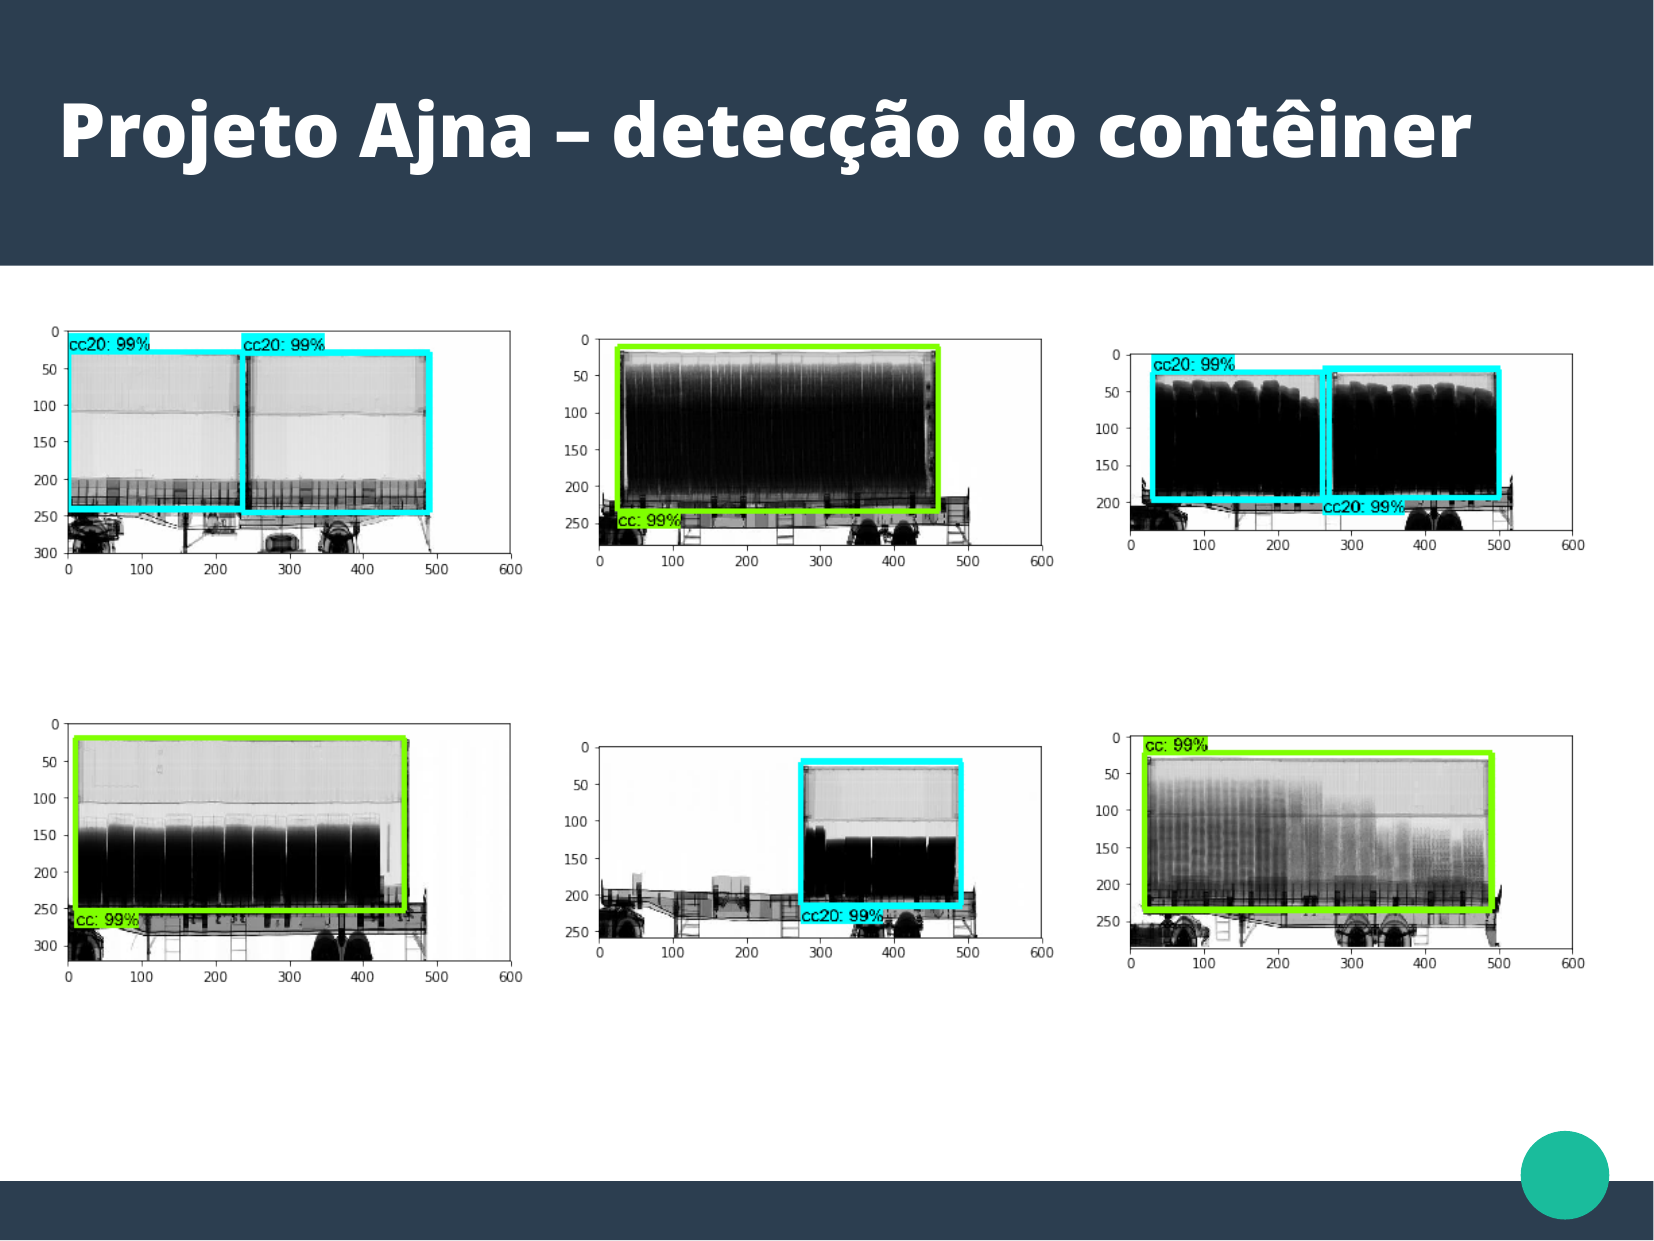

# Projeto Ajna – detecção do contêiner